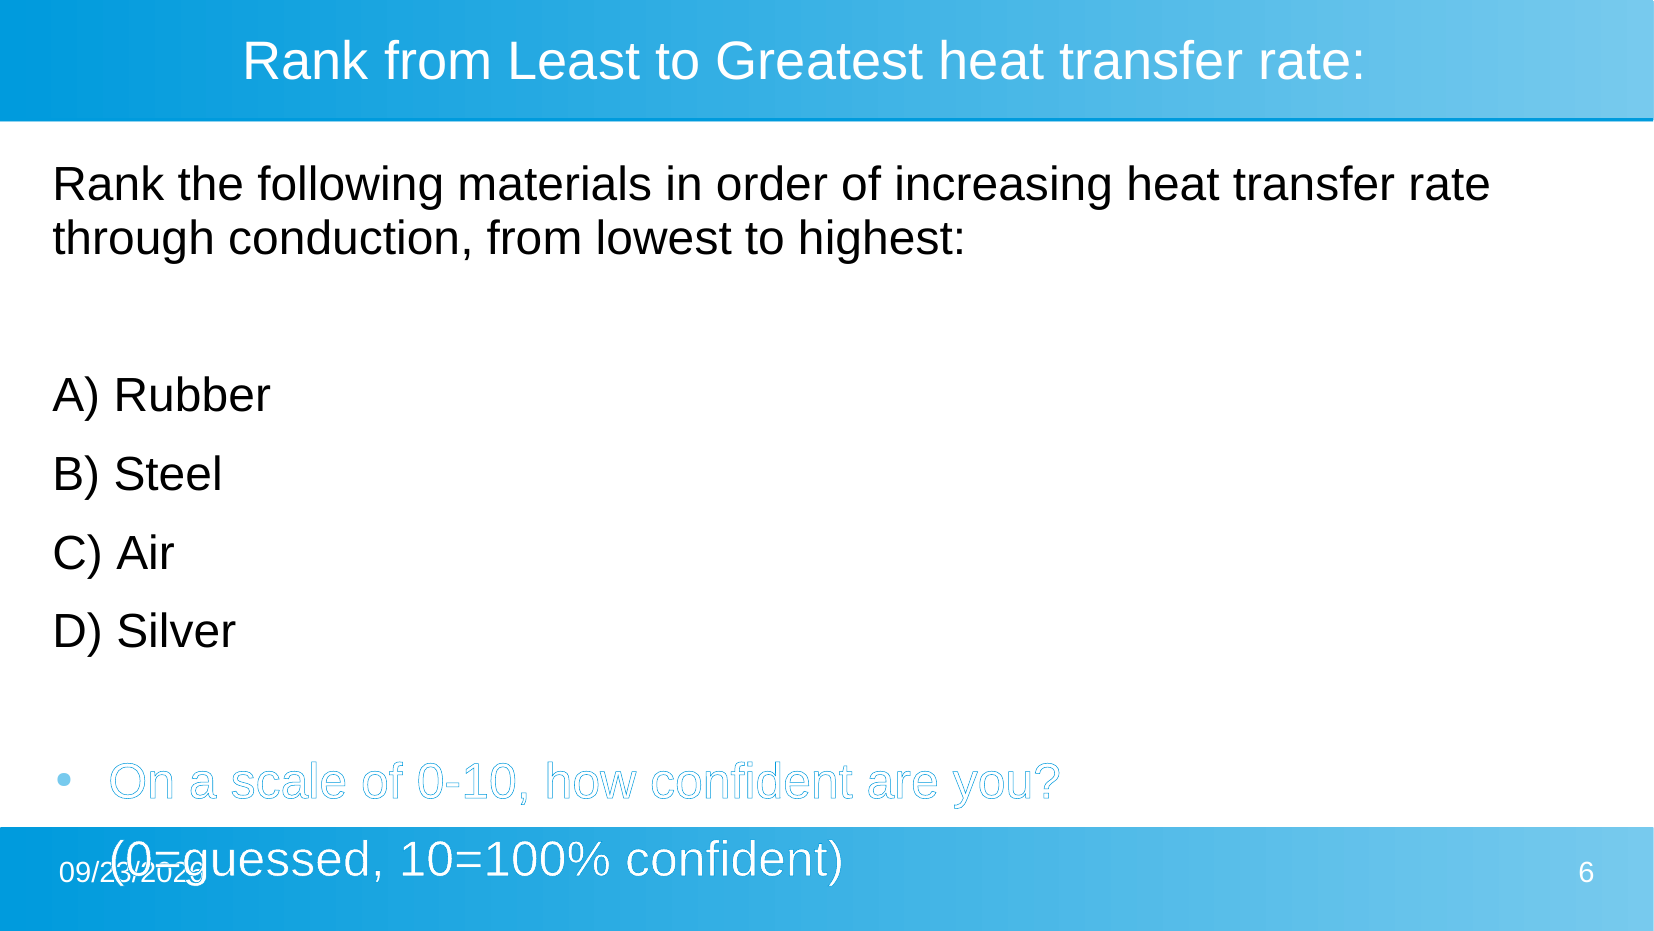

# Rank from Least to Greatest heat transfer rate:
Rank the following materials in order of increasing heat transfer rate through conduction, from lowest to highest:
 Rubber
 Steel
 Air
 Silver
On a scale of 0-10, how confident are you?
(0=guessed, 10=100% confident)
6